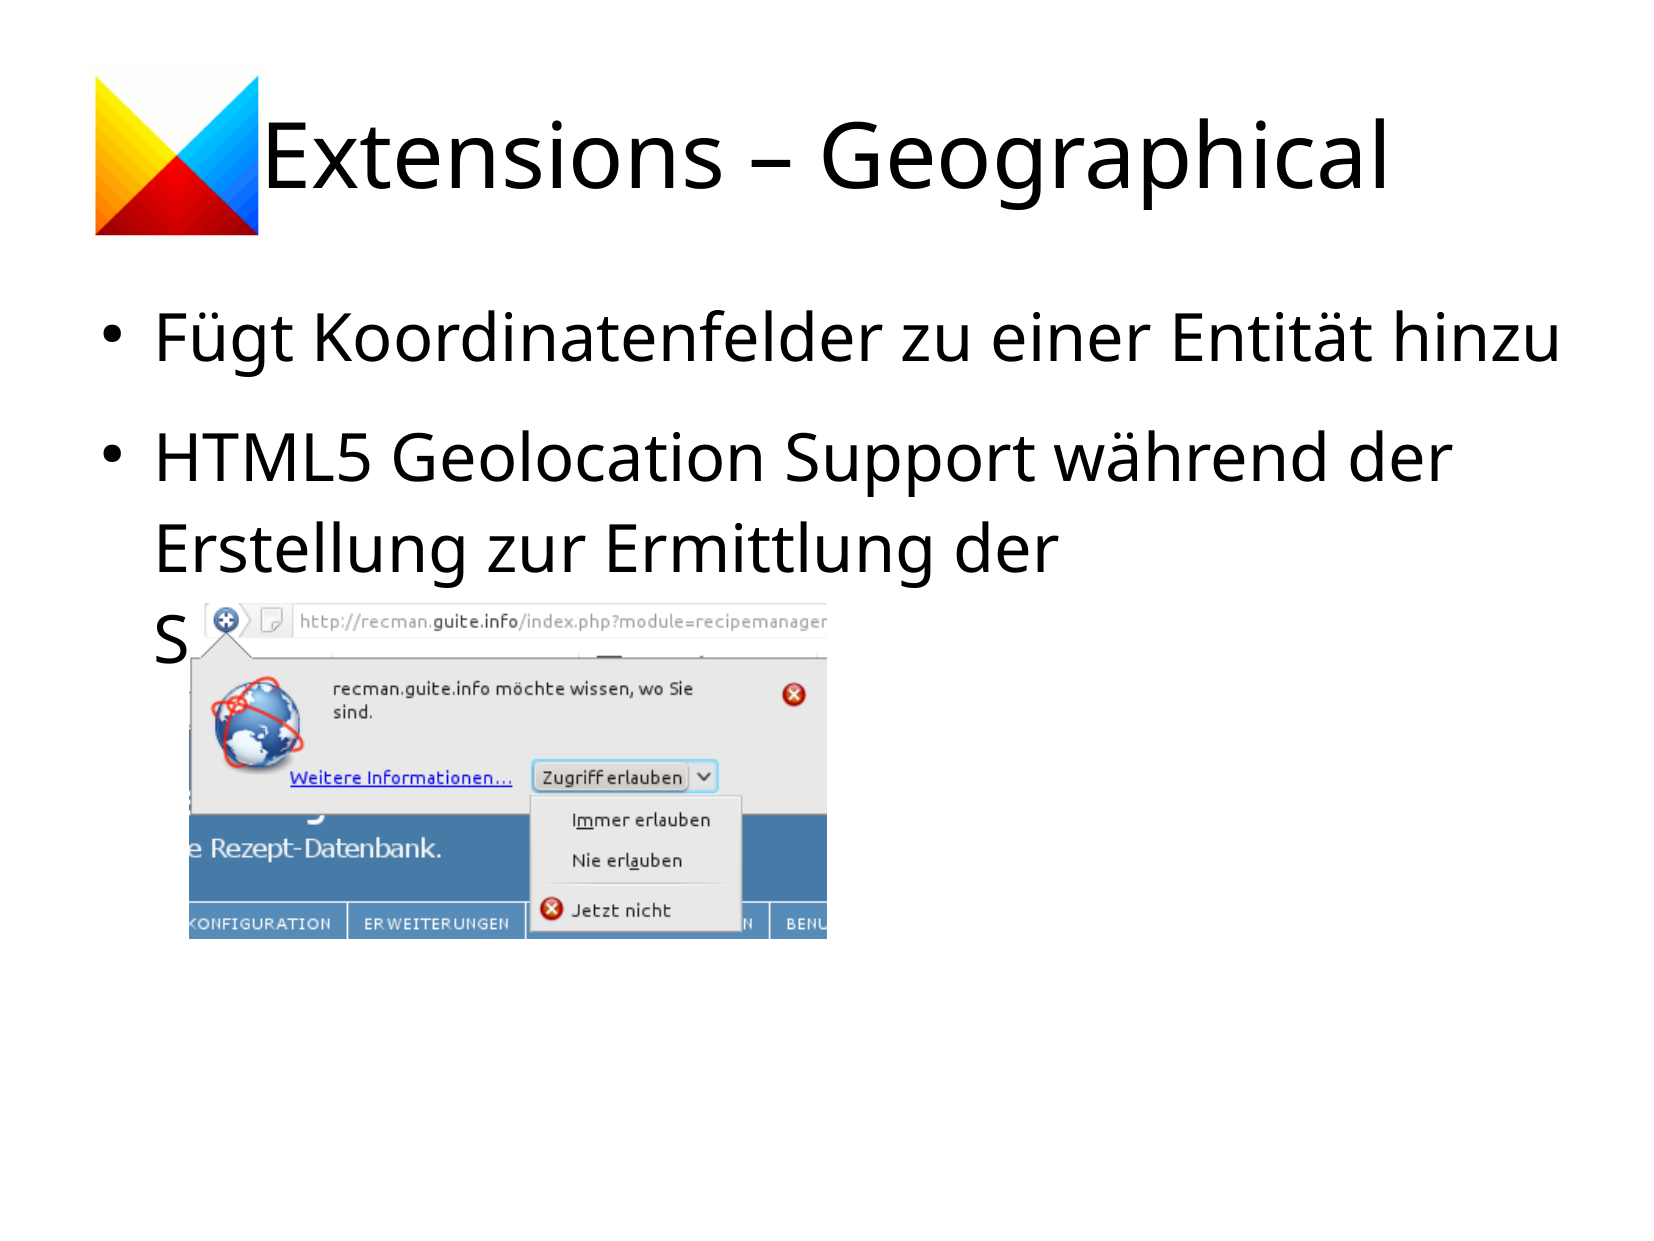

# Extensions – Geographical
Fügt Koordinatenfelder zu einer Entität hinzu
HTML5 Geolocation Support während der Erstellung zur Ermittlung der Standardkoordinaten